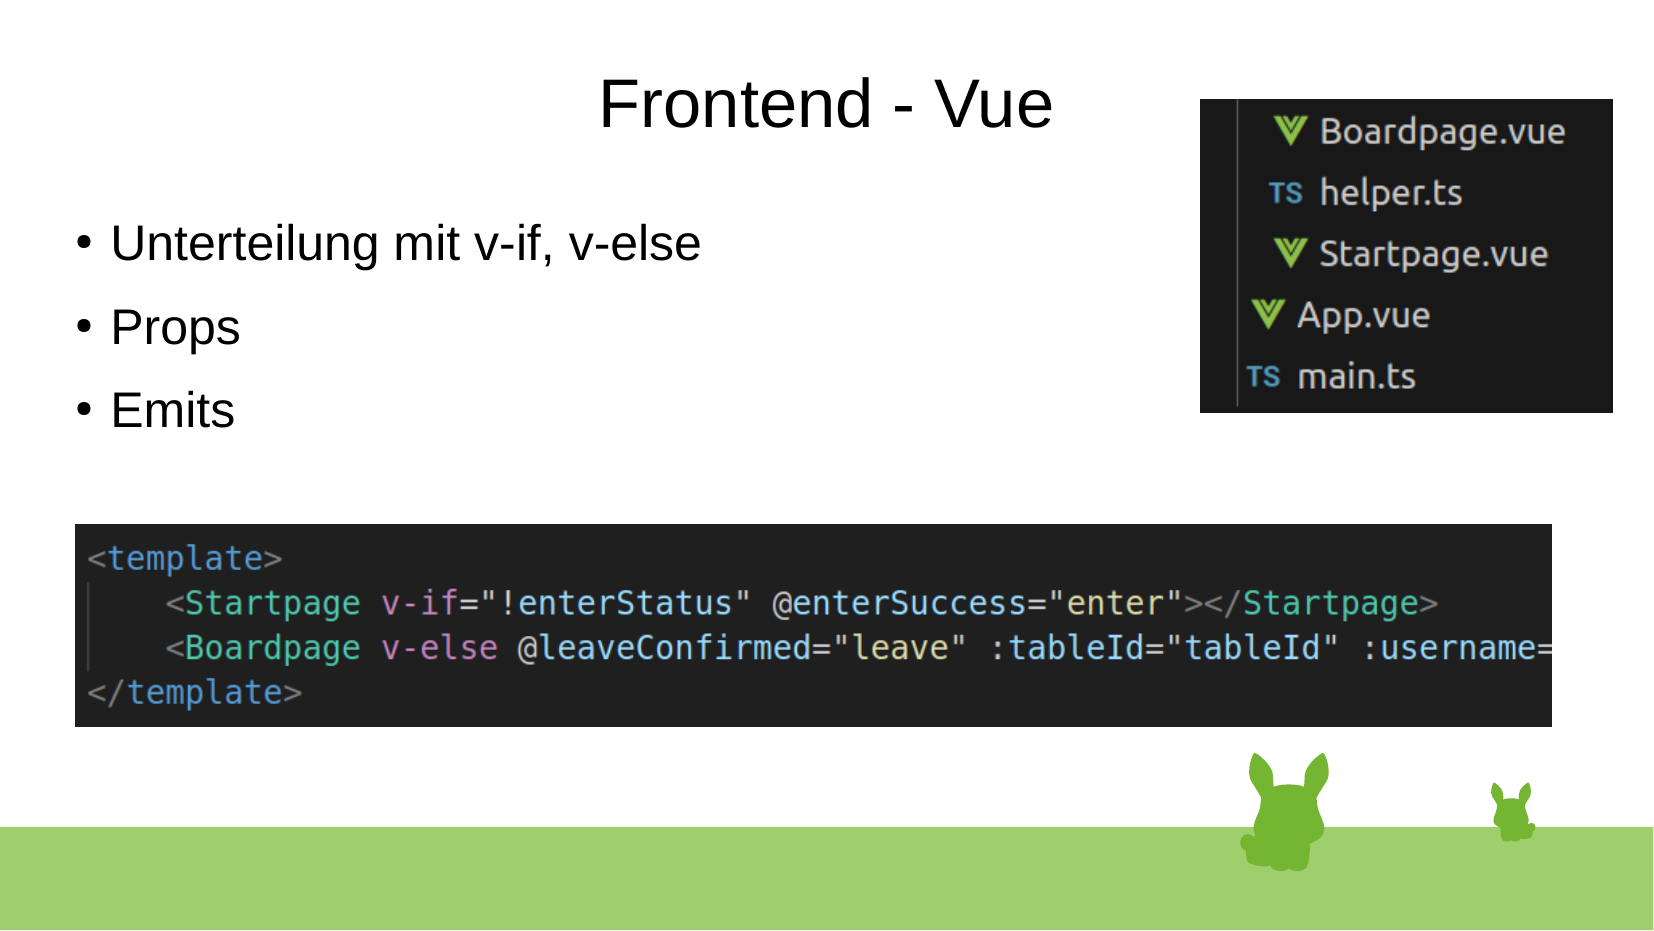

# Frontend - Vue
Unterteilung mit v-if, v-else
Props
Emits